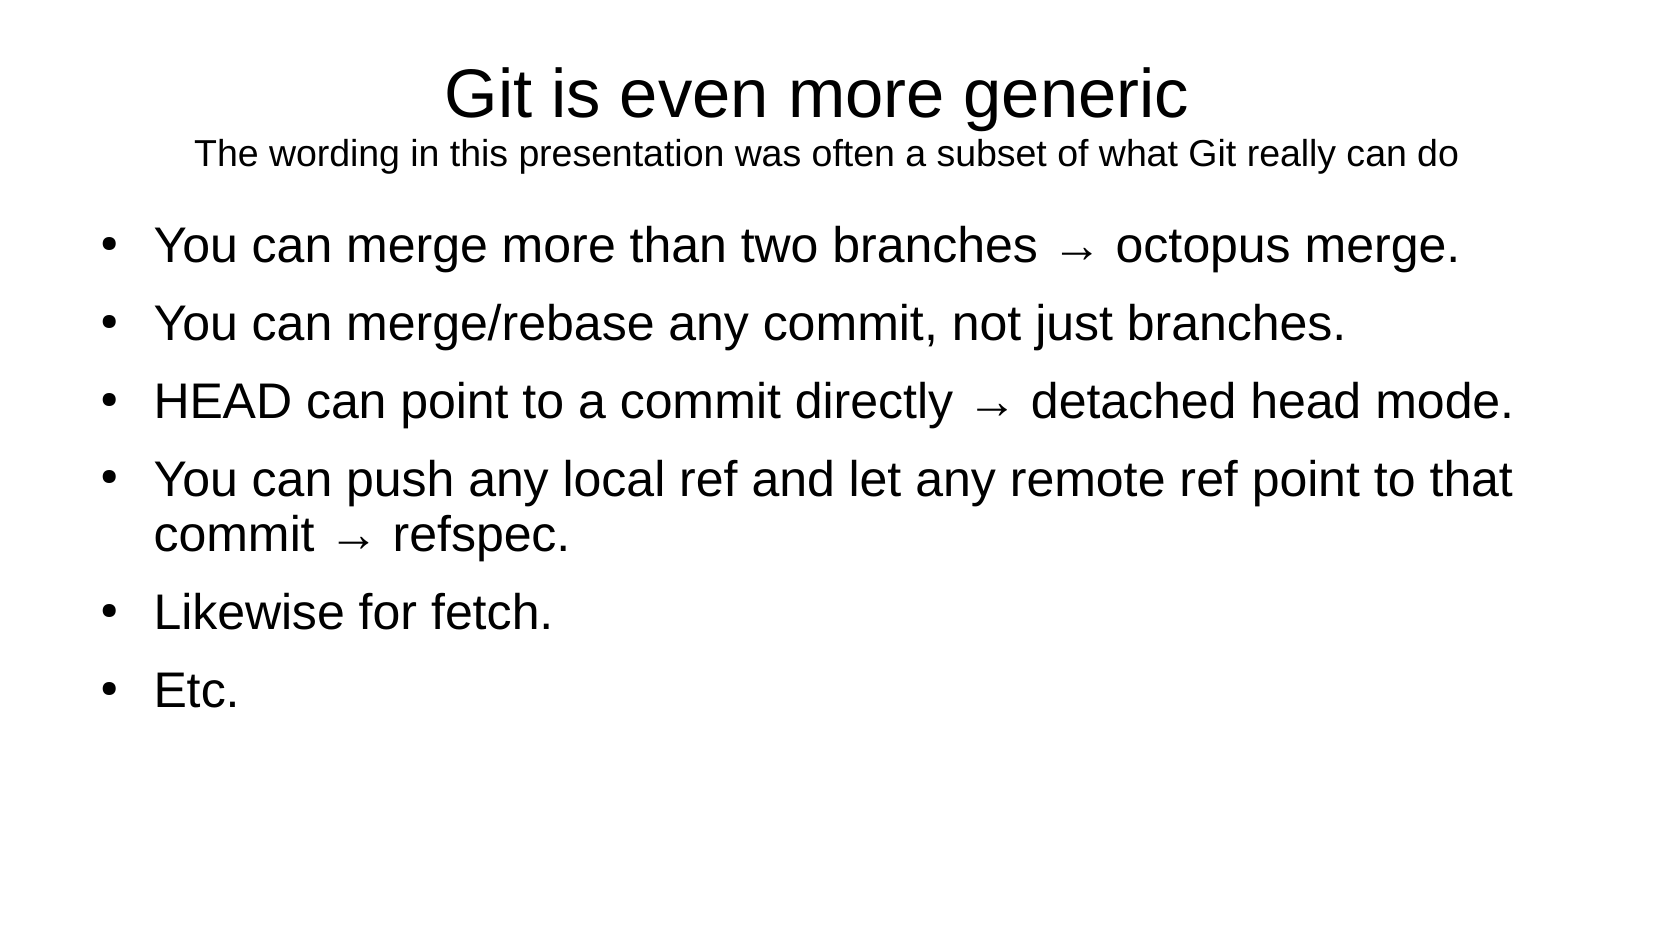

# Git is even more generic The wording in this presentation was often a subset of what Git really can do
You can merge more than two branches → octopus merge.
You can merge/rebase any commit, not just branches.
HEAD can point to a commit directly → detached head mode.
You can push any local ref and let any remote ref point to that commit → refspec.
Likewise for fetch.
Etc.